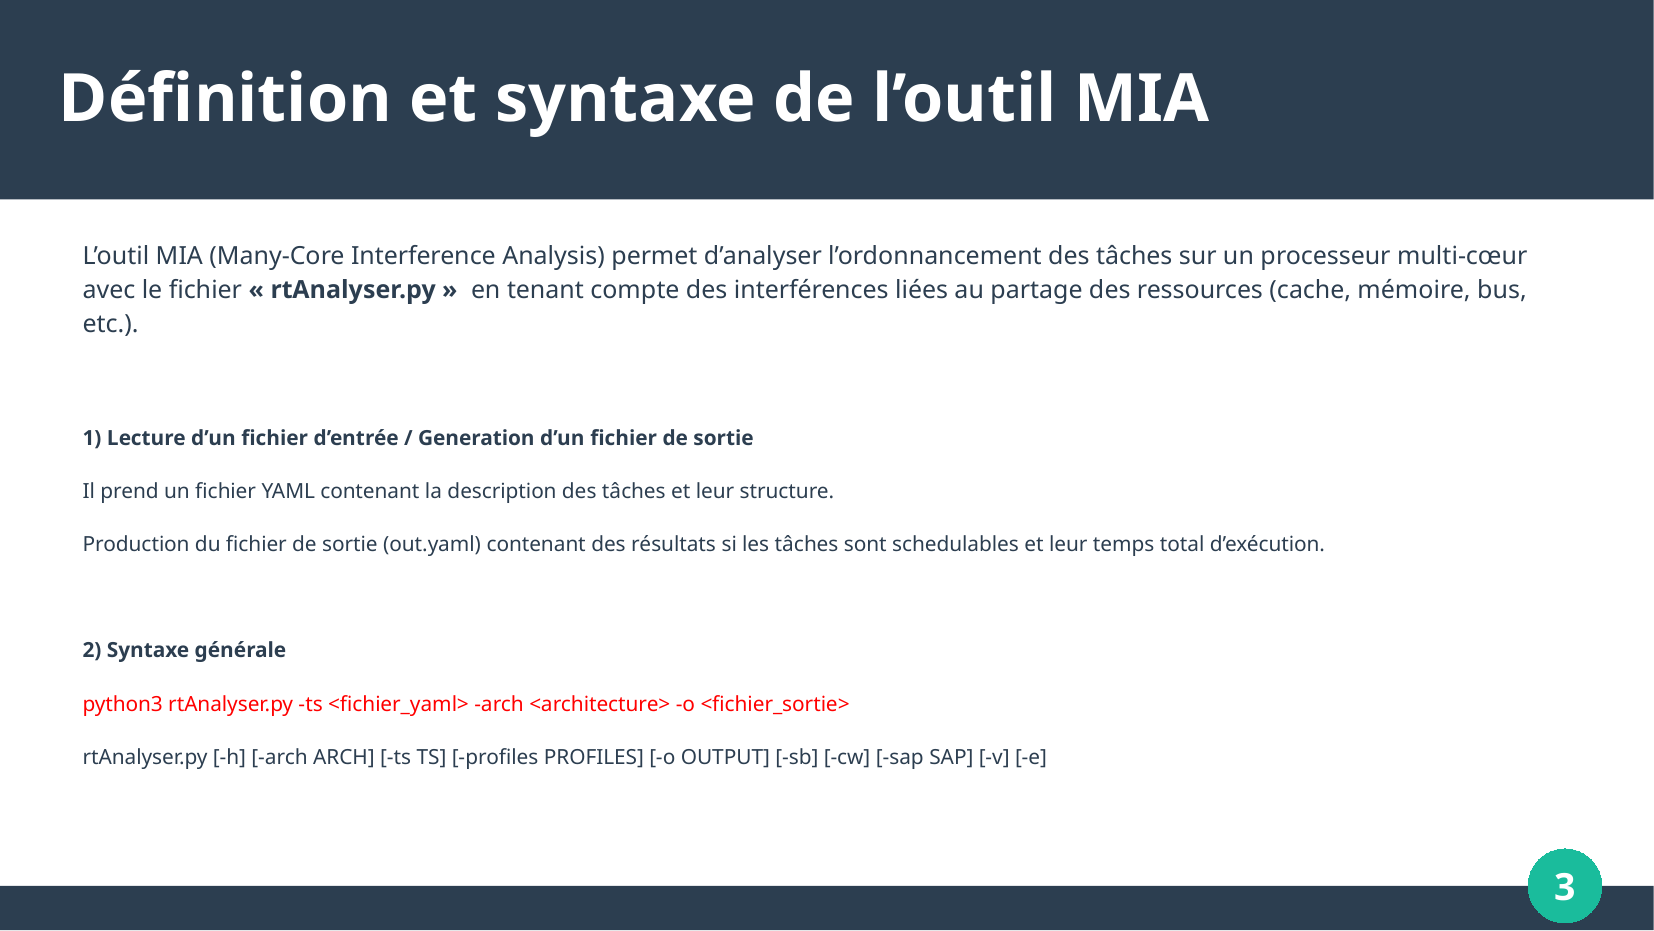

# Définition et syntaxe de l’outil MIA
L’outil MIA (Many-Core Interference Analysis) permet d’analyser l’ordonnancement des tâches sur un processeur multi-cœur avec le fichier « rtAnalyser.py »  en tenant compte des interférences liées au partage des ressources (cache, mémoire, bus, etc.).
1) Lecture d’un fichier d’entrée / Generation d’un fichier de sortie
Il prend un fichier YAML contenant la description des tâches et leur structure.
Production du fichier de sortie (out.yaml) contenant des résultats si les tâches sont schedulables et leur temps total d’exécution.
2) Syntaxe générale
python3 rtAnalyser.py -ts <fichier_yaml> -arch <architecture> -o <fichier_sortie>
rtAnalyser.py [-h] [-arch ARCH] [-ts TS] [-profiles PROFILES] [-o OUTPUT] [-sb] [-cw] [-sap SAP] [-v] [-e]
3